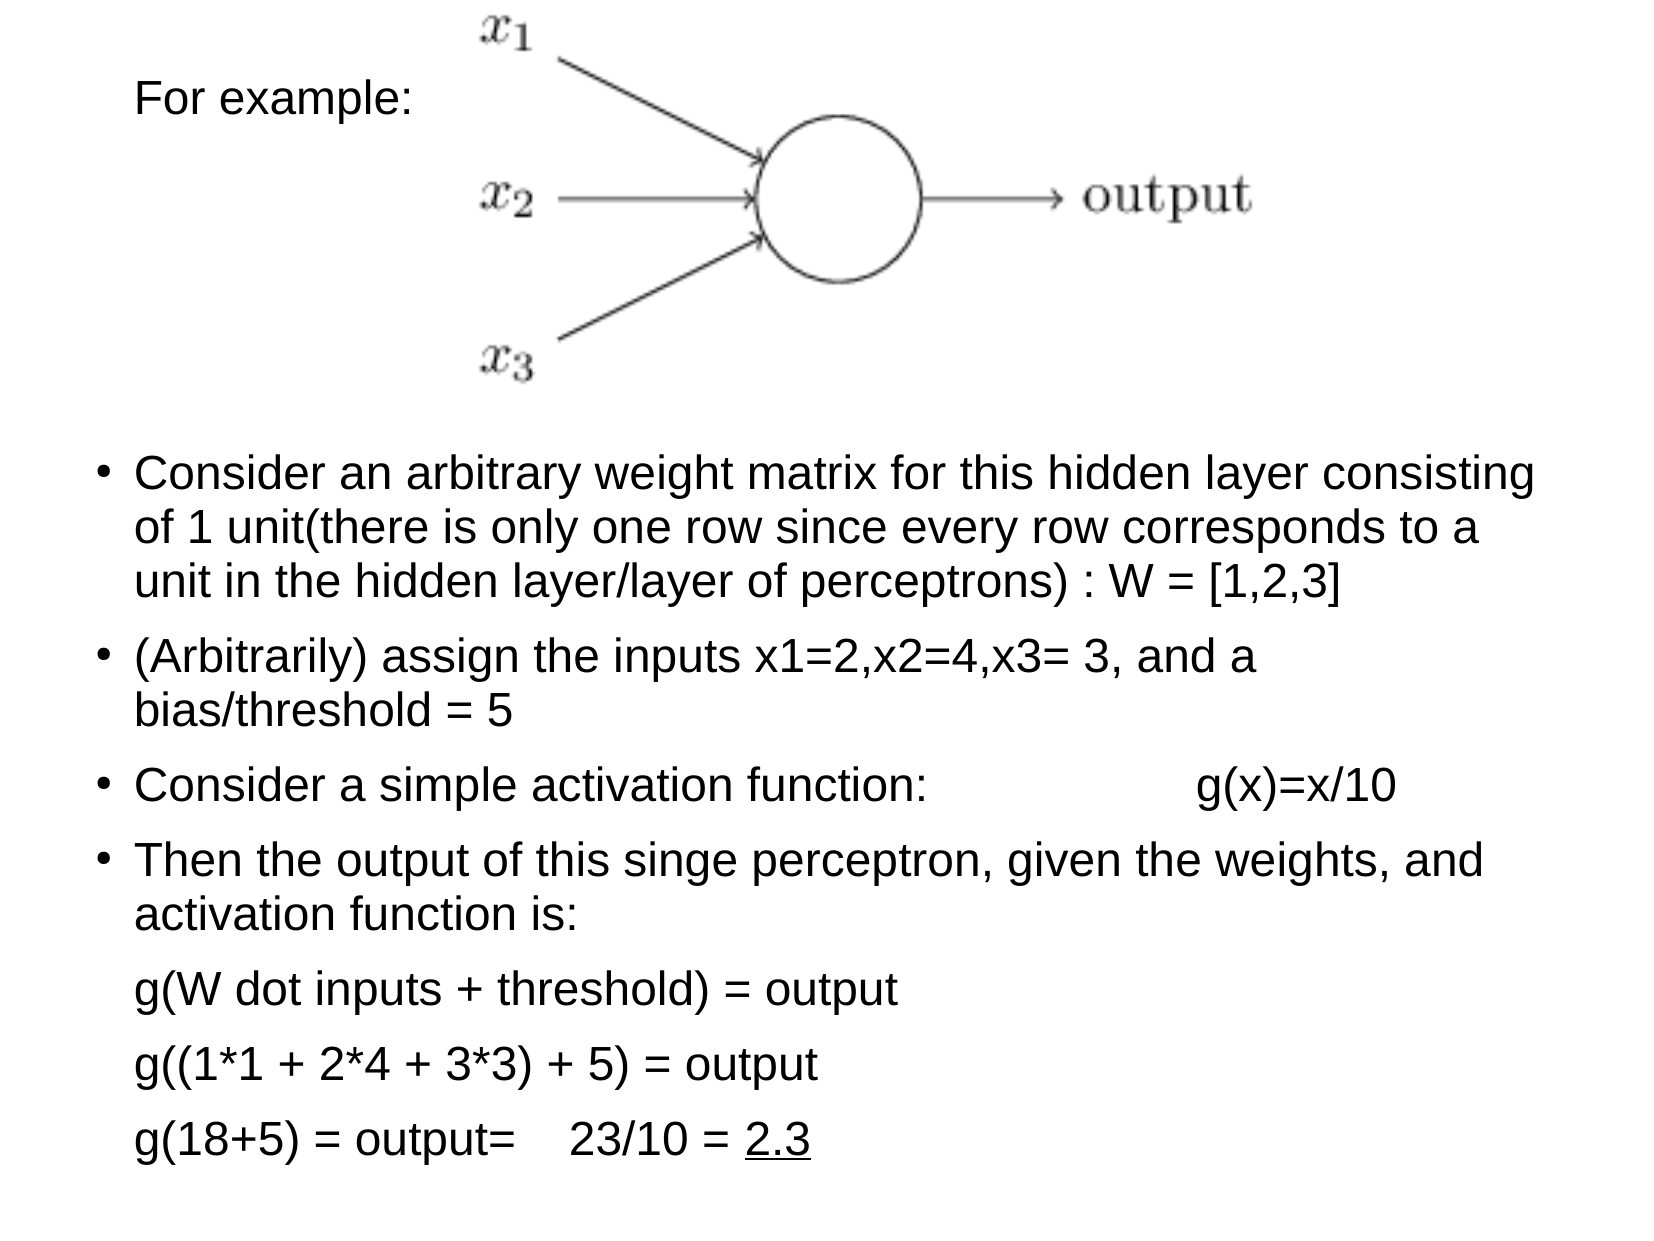

For example:
Consider an arbitrary weight matrix for this hidden layer consisting of 1 unit(there is only one row since every row corresponds to a unit in the hidden layer/layer of perceptrons) : W = [1,2,3]
(Arbitrarily) assign the inputs x1=2,x2=4,x3= 3, and a bias/threshold = 5
Consider a simple activation function: 		 g(x)=x/10
Then the output of this singe perceptron, given the weights, and activation function is:
g(W dot inputs + threshold) = output
g((1*1 + 2*4 + 3*3) + 5) = output
g(18+5) = output= 23/10 = 2.3
#